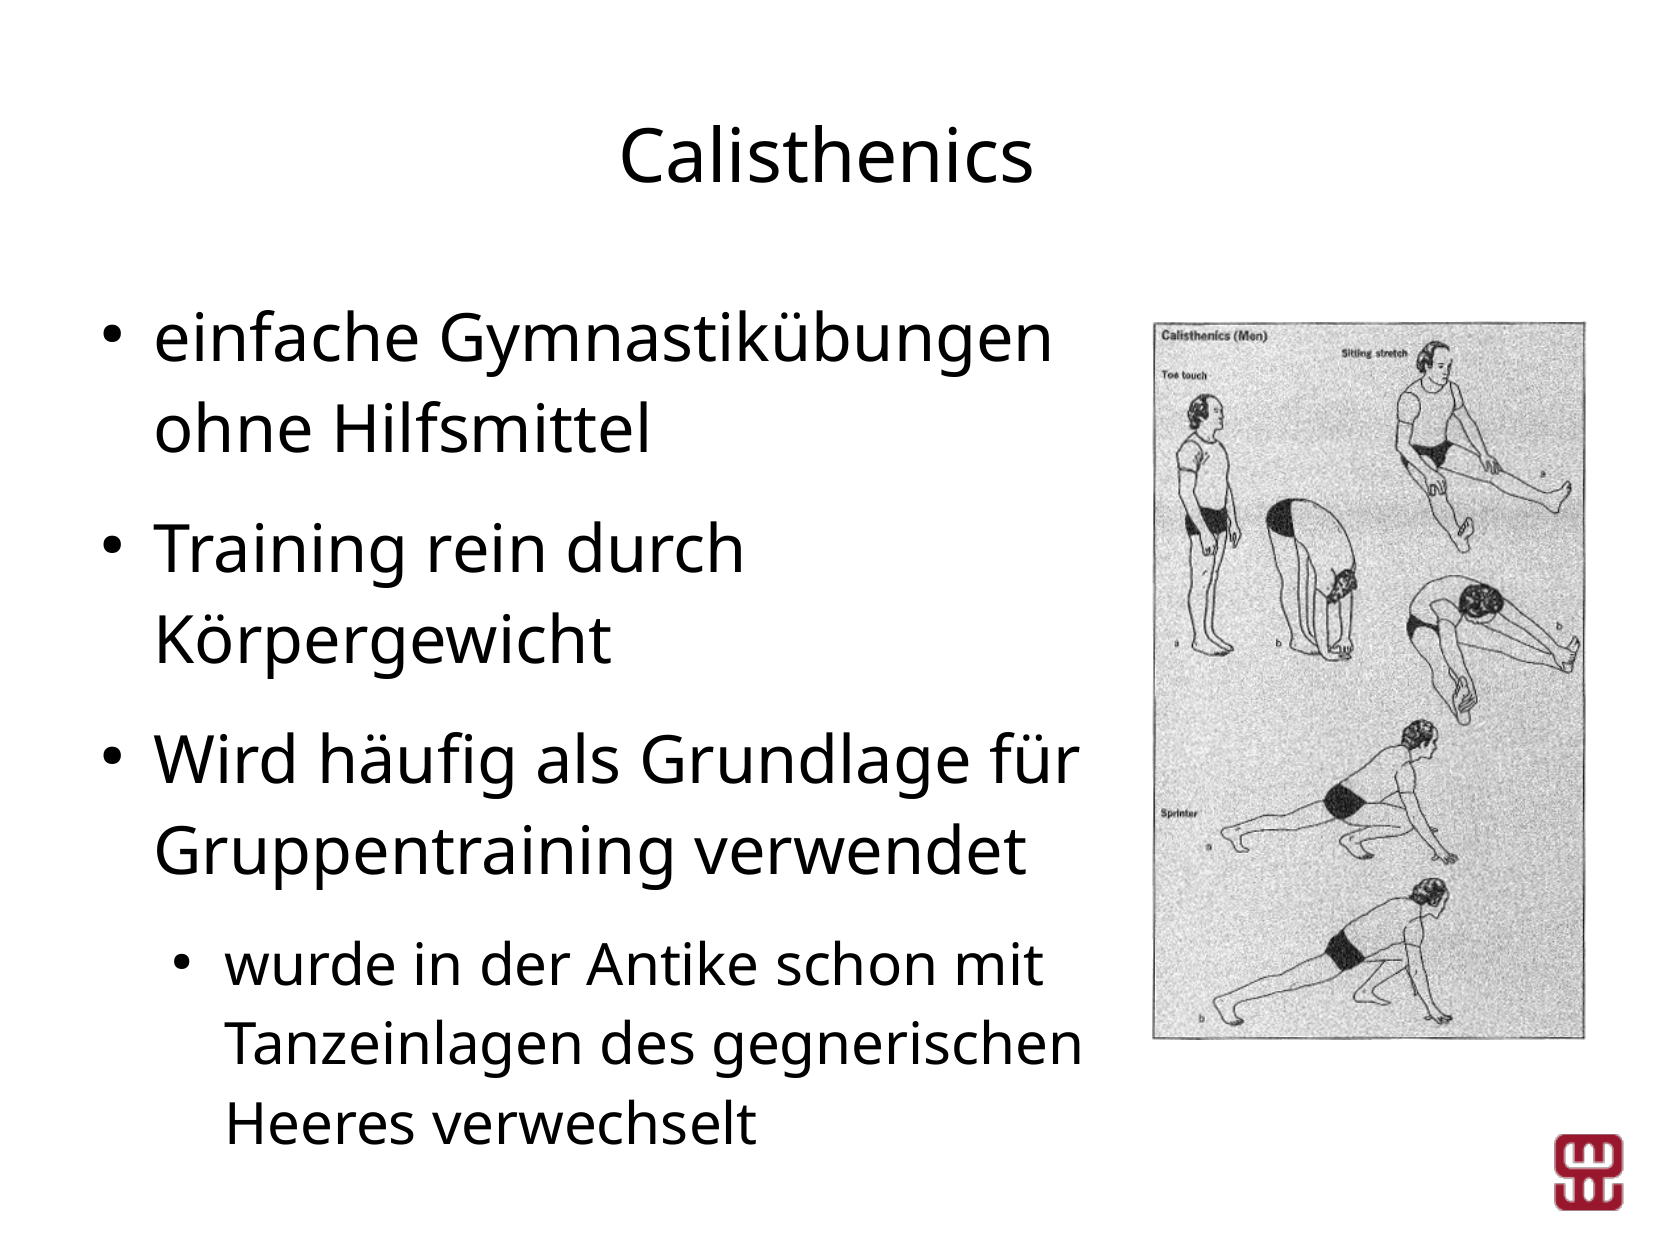

# Calisthenics
einfache Gymnastikübungen ohne Hilfsmittel
Training rein durch Körpergewicht
Wird häufig als Grundlage für Gruppentraining verwendet
wurde in der Antike schon mit Tanzeinlagen des gegnerischen
Heeres verwechselt